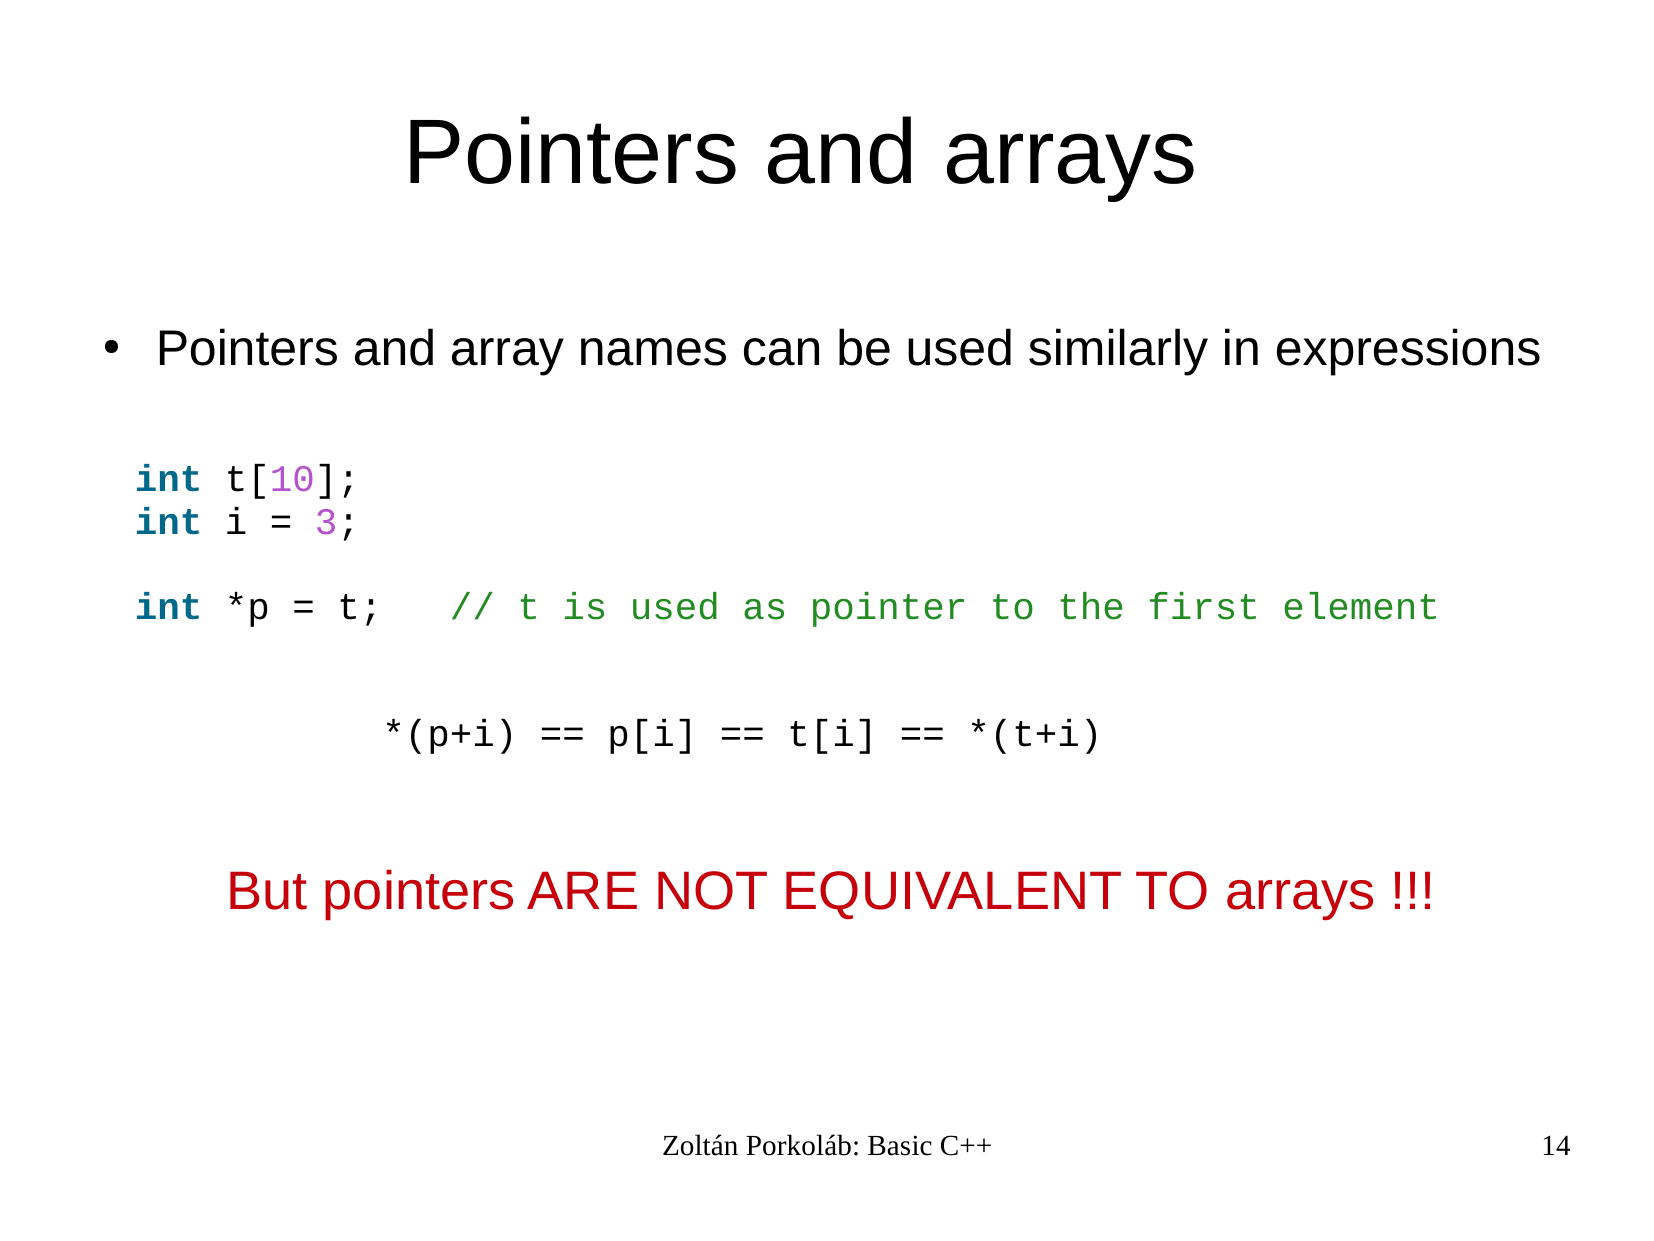

# Pointers and arrays
Pointers and array names can be used similarly in expressions
int t[10];
int i = 3;
int *p = t; // t is used as pointer to the first element
 *(p+i) == p[i] == t[i] == *(t+i)
But pointers ARE NOT EQUIVALENT TO arrays !!!
Zoltán Porkoláb: Basic C++
14